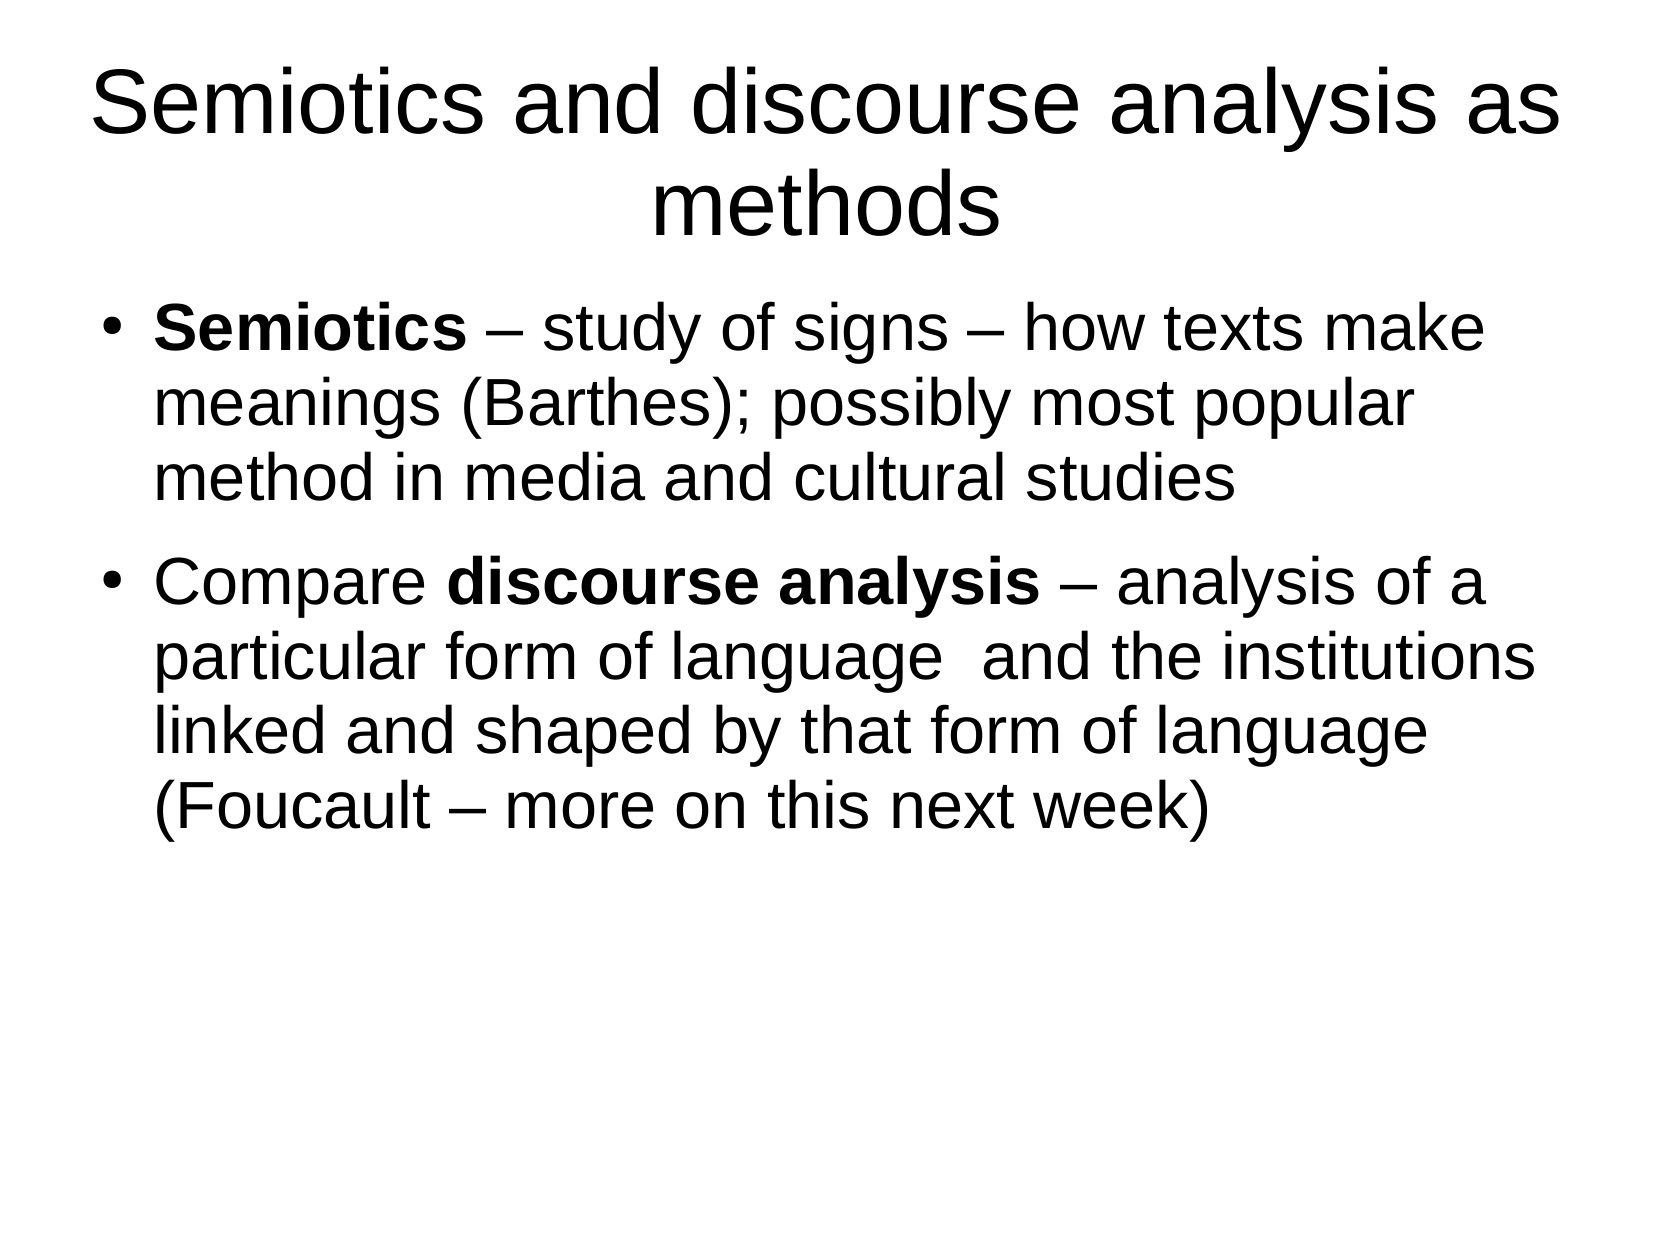

# Semiotics and discourse analysis as methods
Semiotics – study of signs – how texts make meanings (Barthes); possibly most popular method in media and cultural studies
Compare discourse analysis – analysis of a particular form of language and the institutions linked and shaped by that form of language (Foucault – more on this next week)